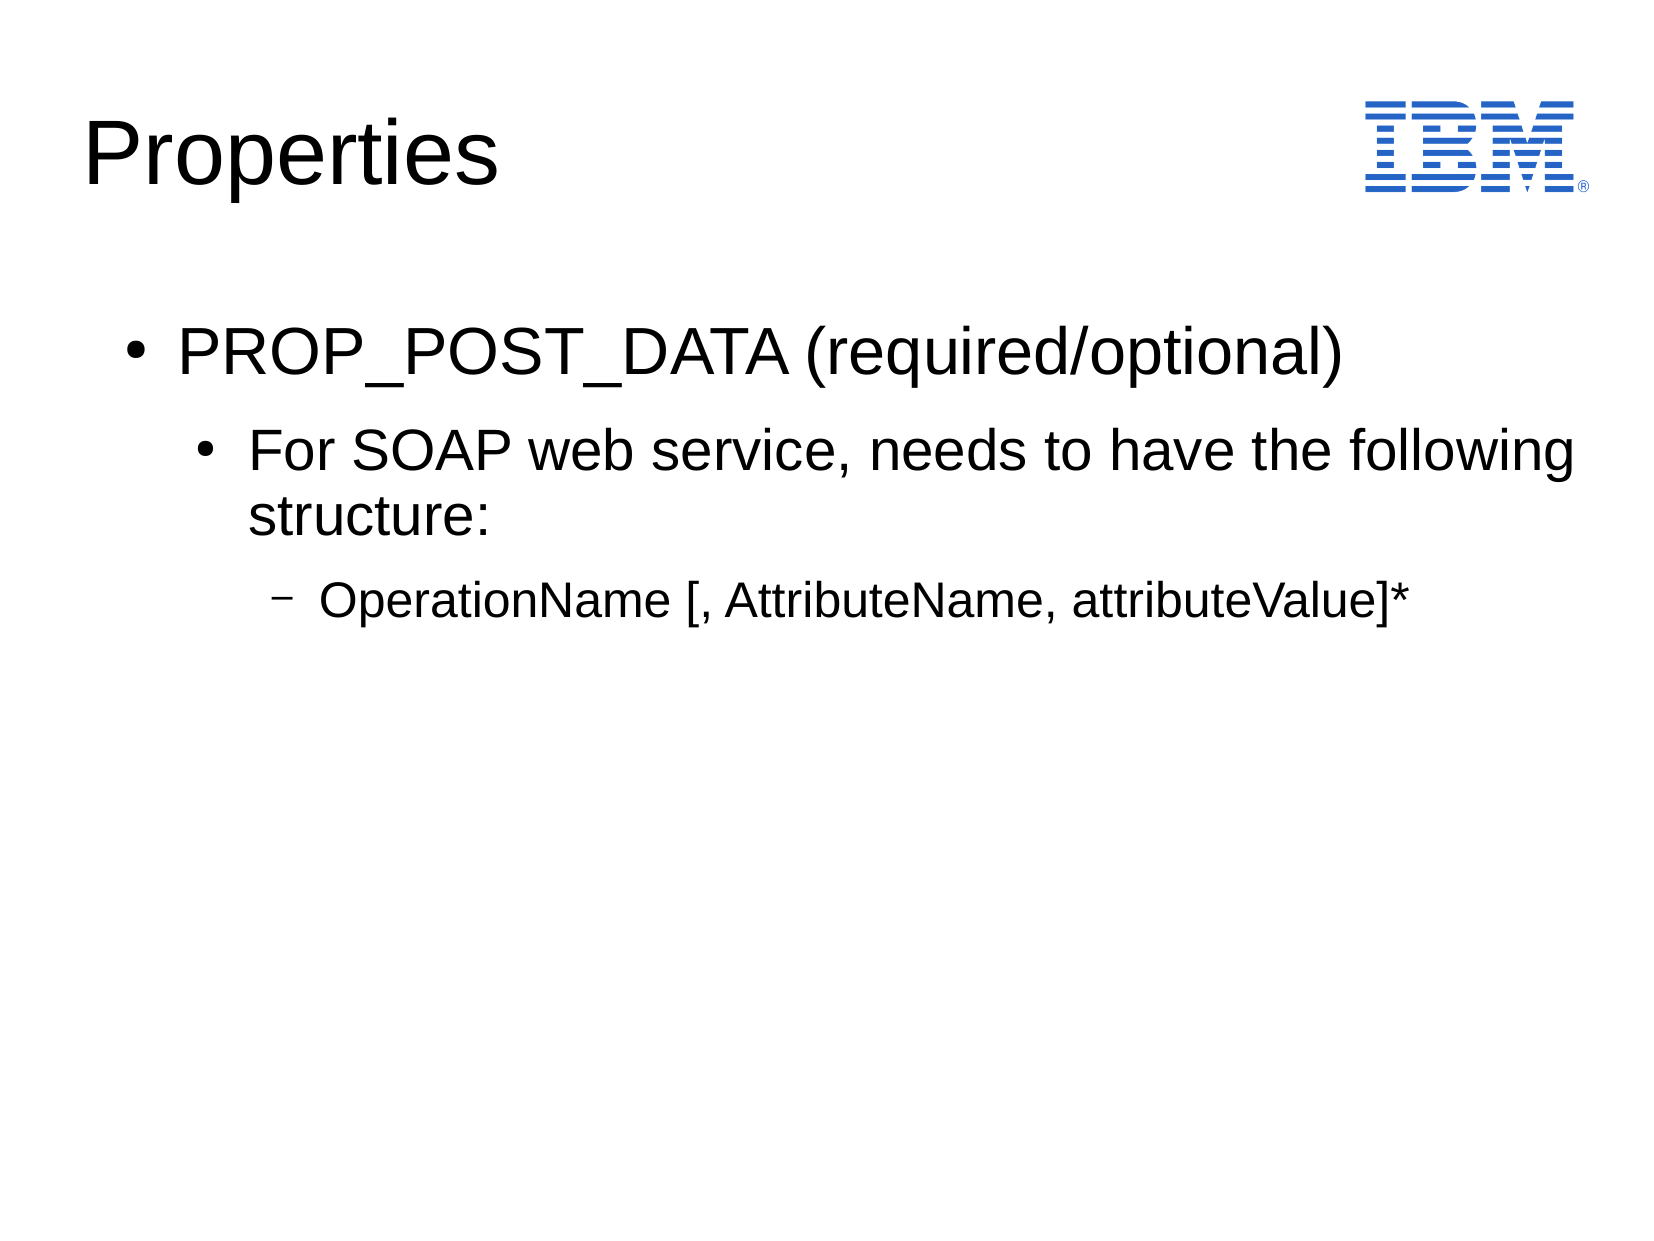

# Properties
PROP_POST_DATA (required/optional)
For SOAP web service, needs to have the following structure:
OperationName [, AttributeName, attributeValue]*